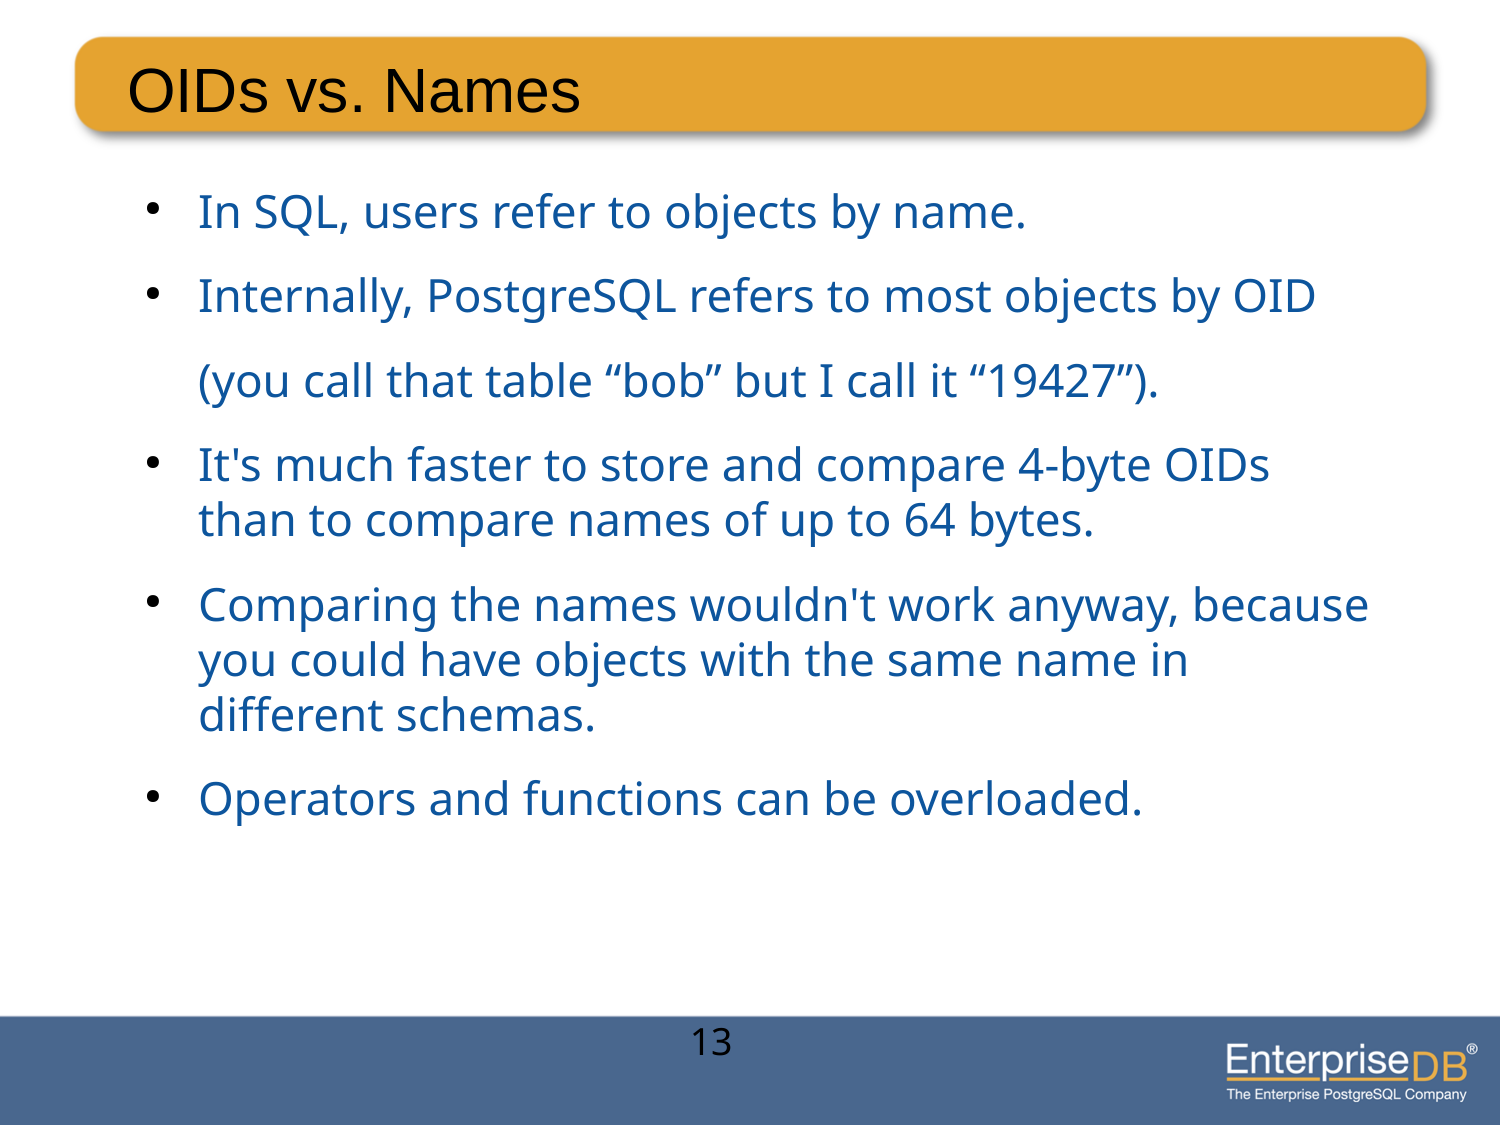

# OIDs vs. Names
In SQL, users refer to objects by name.
Internally, PostgreSQL refers to most objects by OID
(you call that table “bob” but I call it “19427”).
It's much faster to store and compare 4-byte OIDs than to compare names of up to 64 bytes.
Comparing the names wouldn't work anyway, because you could have objects with the same name in different schemas.
Operators and functions can be overloaded.